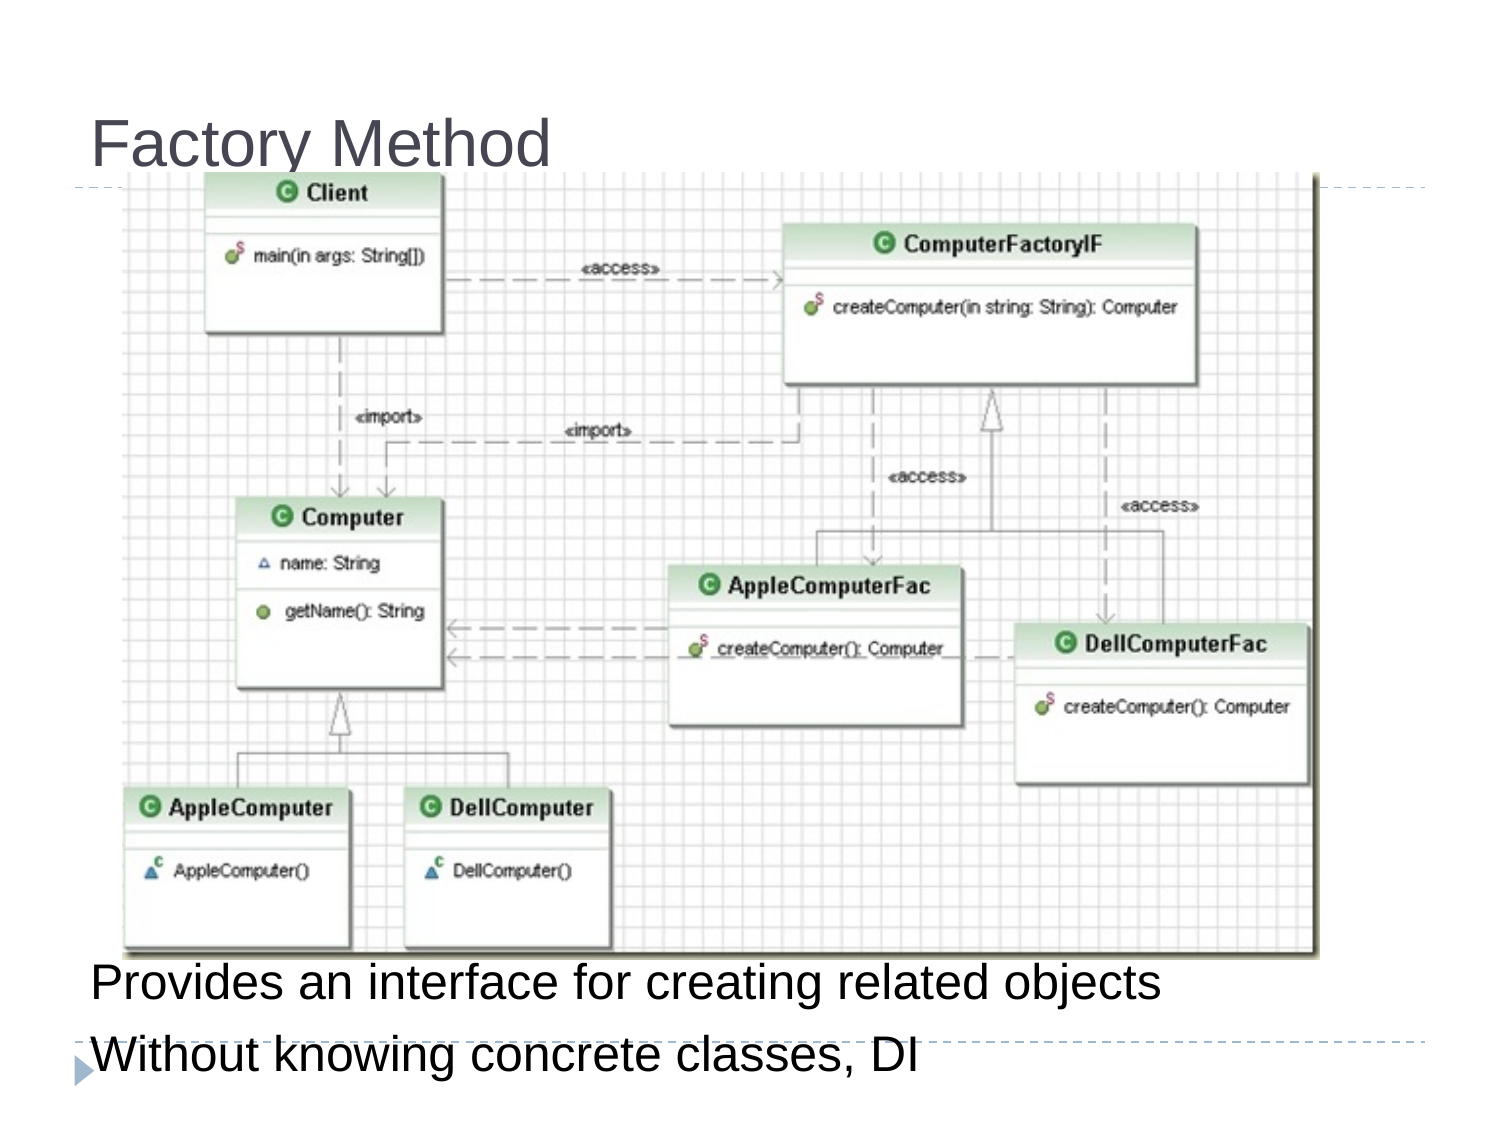

# Factory Method
Provides an interface for creating related objects
Without knowing concrete classes, DI